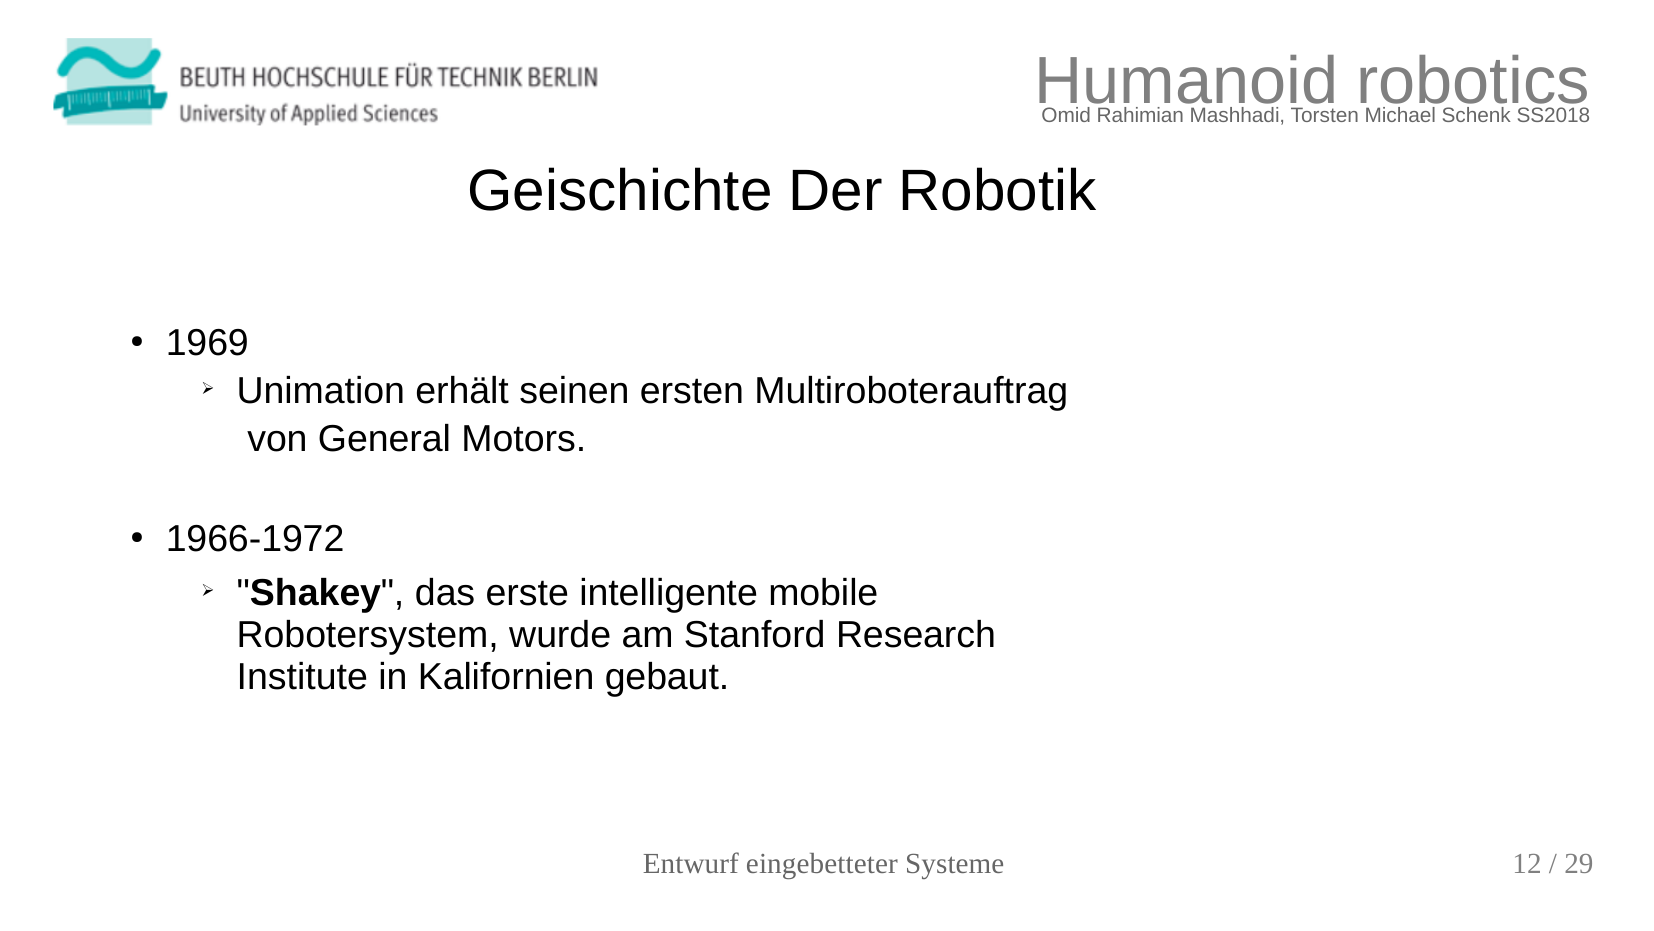

#
Humanoid robotics
Omid Rahimian Mashhadi, Torsten Michael Schenk SS2018
Geischichte Der Robotik
1969
Unimation erhält seinen ersten Multiroboterauftrag
 von General Motors.
1966-1972
"Shakey", das erste intelligente mobile Robotersystem, wurde am Stanford Research Institute in Kalifornien gebaut.
 / 29
Entwurf eingebetteter Systeme
12